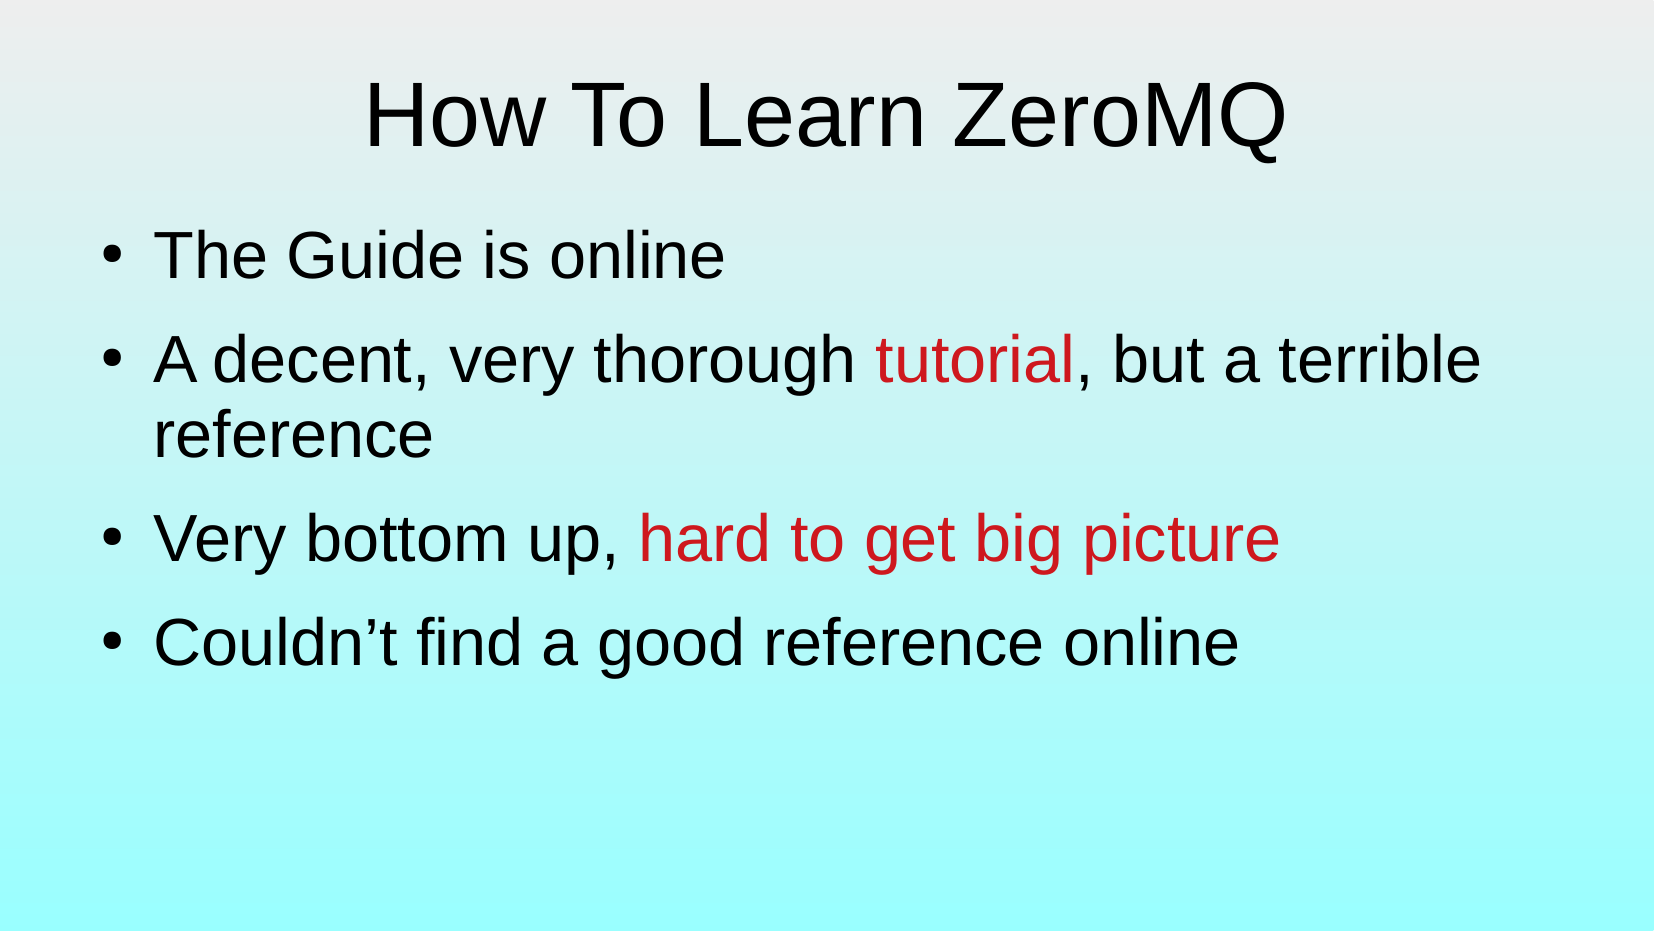

# How To Learn ZeroMQ
The Guide is online
A decent, very thorough tutorial, but a terrible reference
Very bottom up, hard to get big picture
Couldn’t find a good reference online